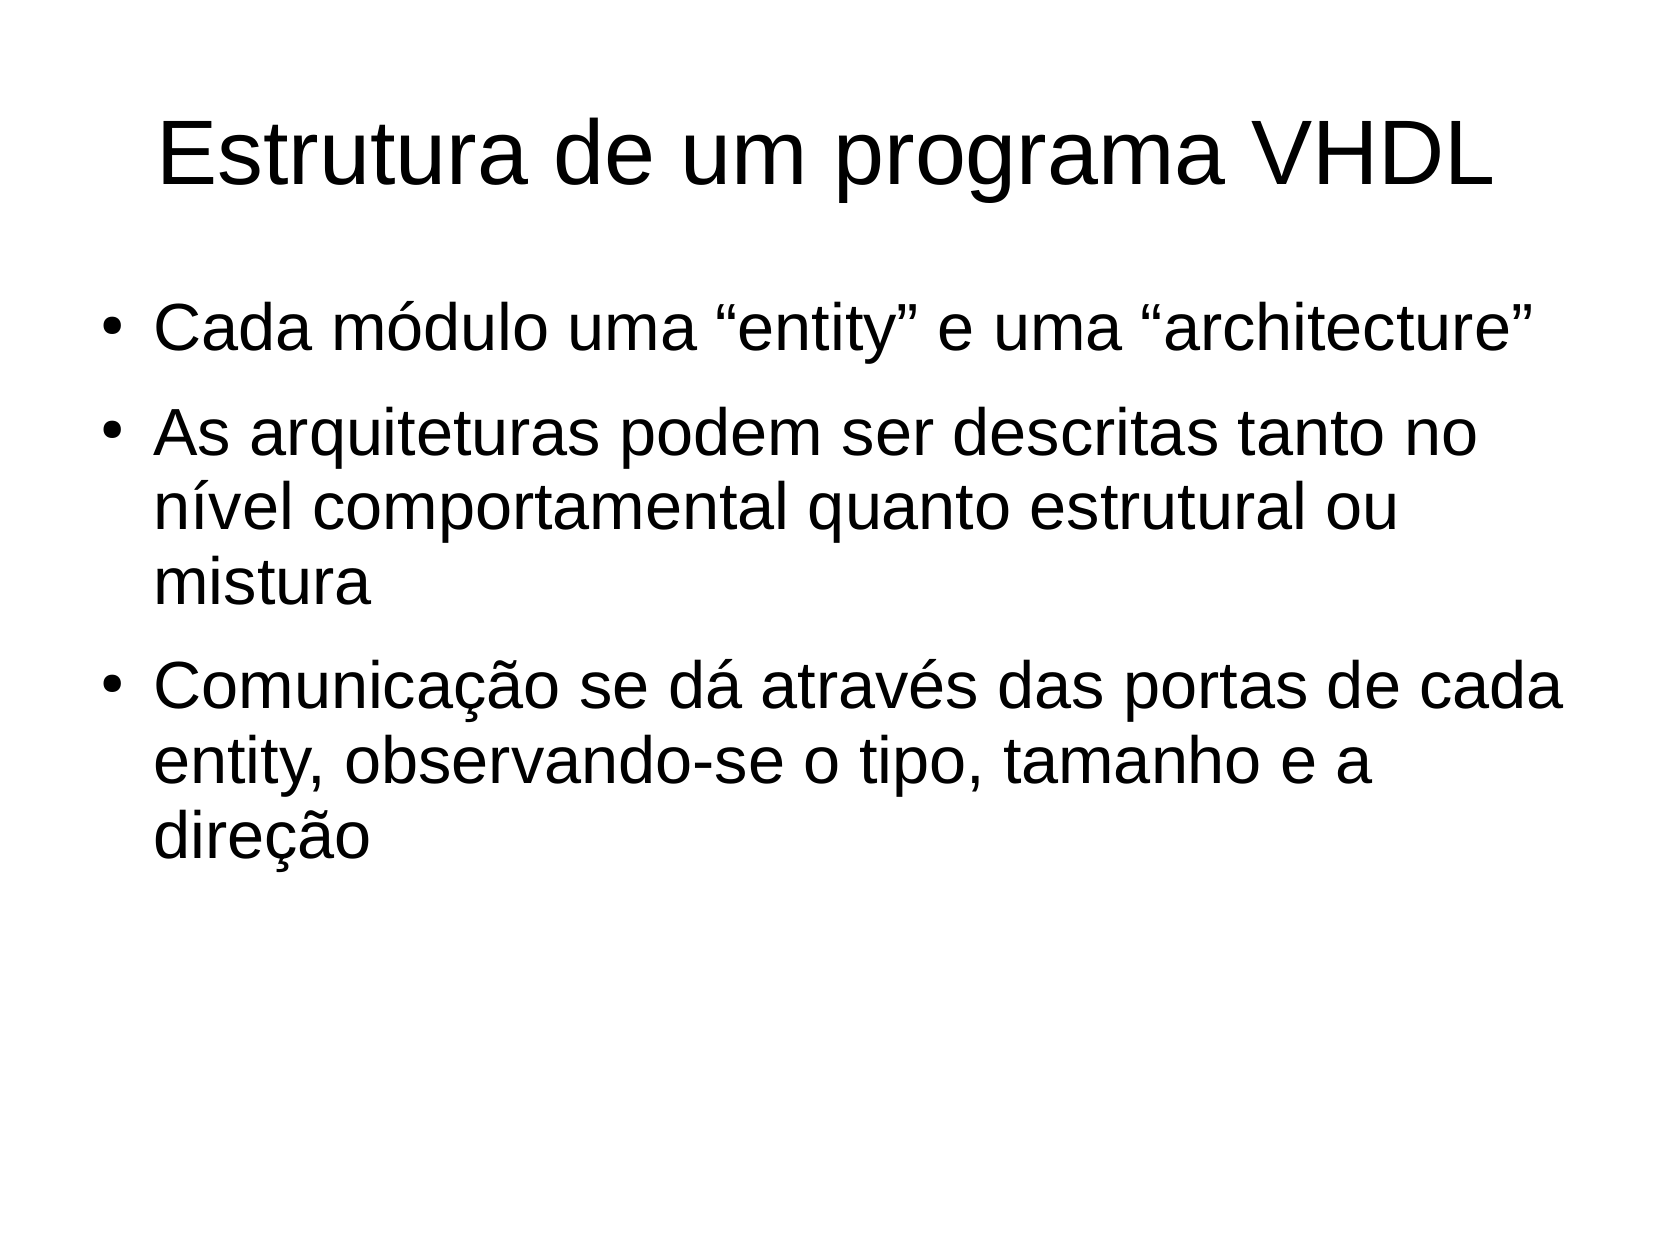

# Estrutura de um programa VHDL
Cada módulo uma “entity” e uma “architecture”
As arquiteturas podem ser descritas tanto no nível comportamental quanto estrutural ou mistura
Comunicação se dá através das portas de cada entity, observando-se o tipo, tamanho e a direção